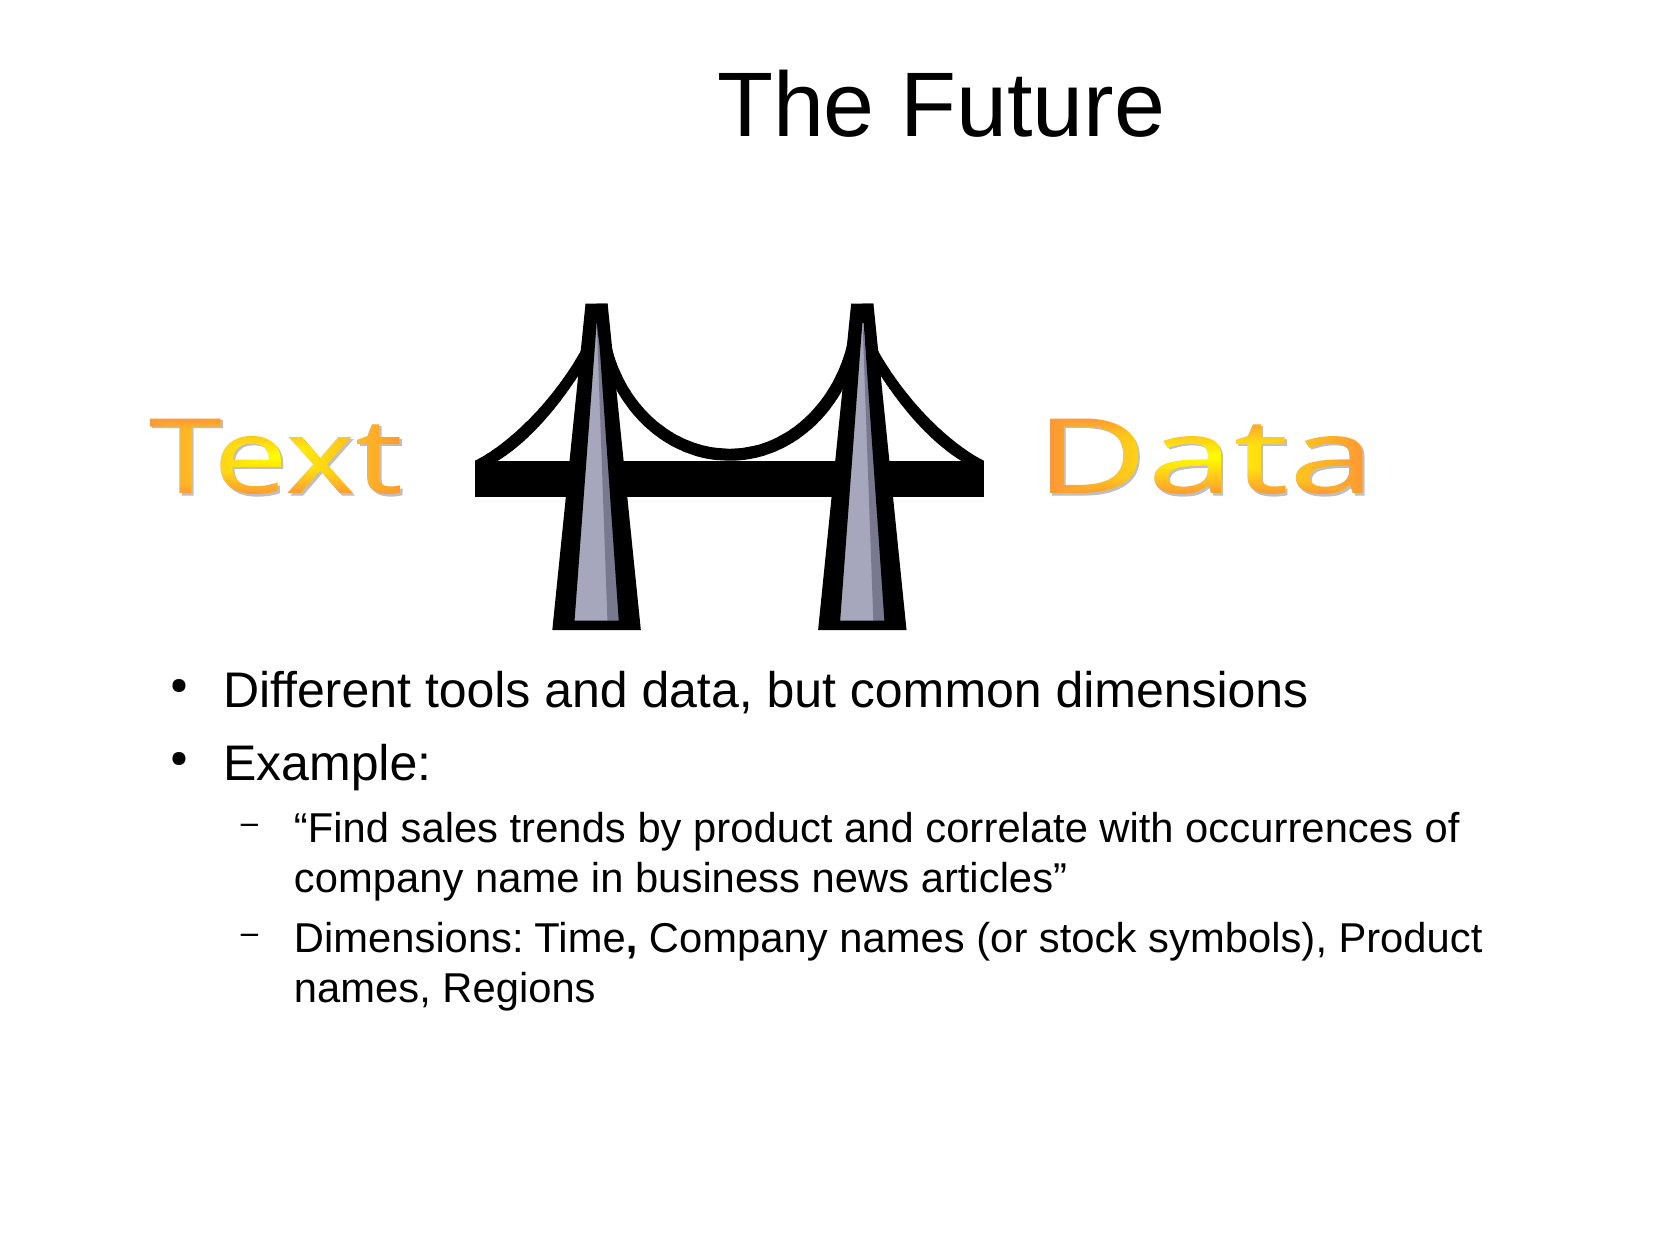

# The Future
Text
Data
Different tools and data, but common dimensions
Example:
“Find sales trends by product and correlate with occurrences of company name in business news articles”
Dimensions: Time, Company names (or stock symbols), Product names, Regions